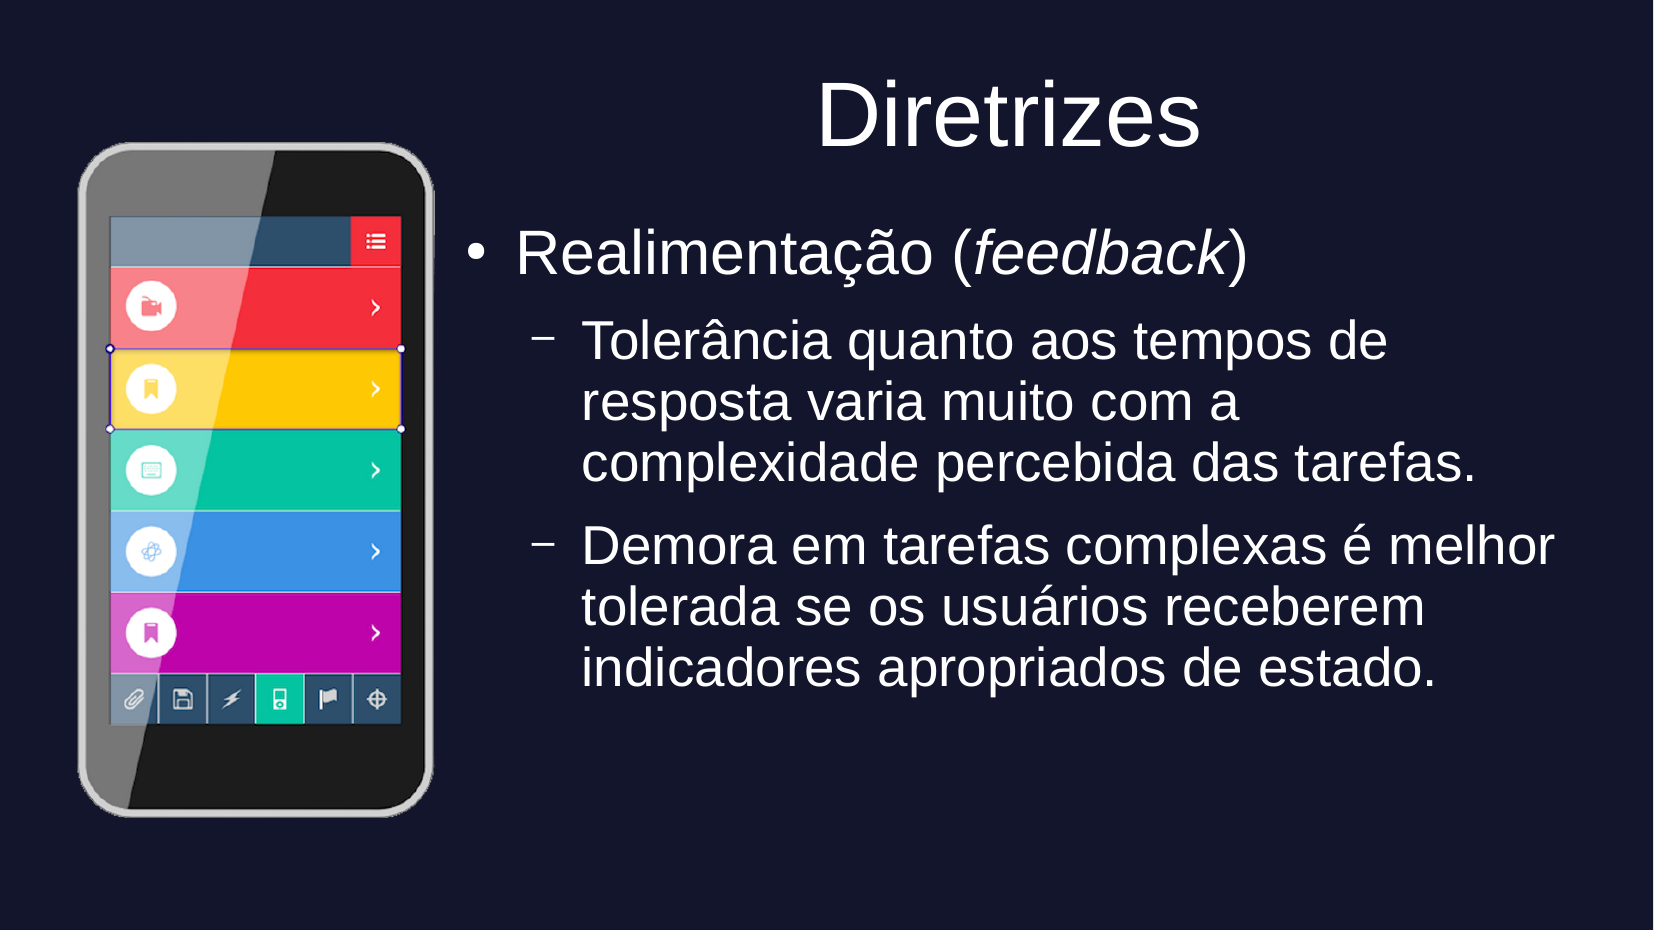

# Diretrizes
Realimentação (feedback)
Tolerância quanto aos tempos de resposta varia muito com a complexidade percebida das tarefas.
Demora em tarefas complexas é melhor tolerada se os usuários receberem indicadores apropriados de estado.